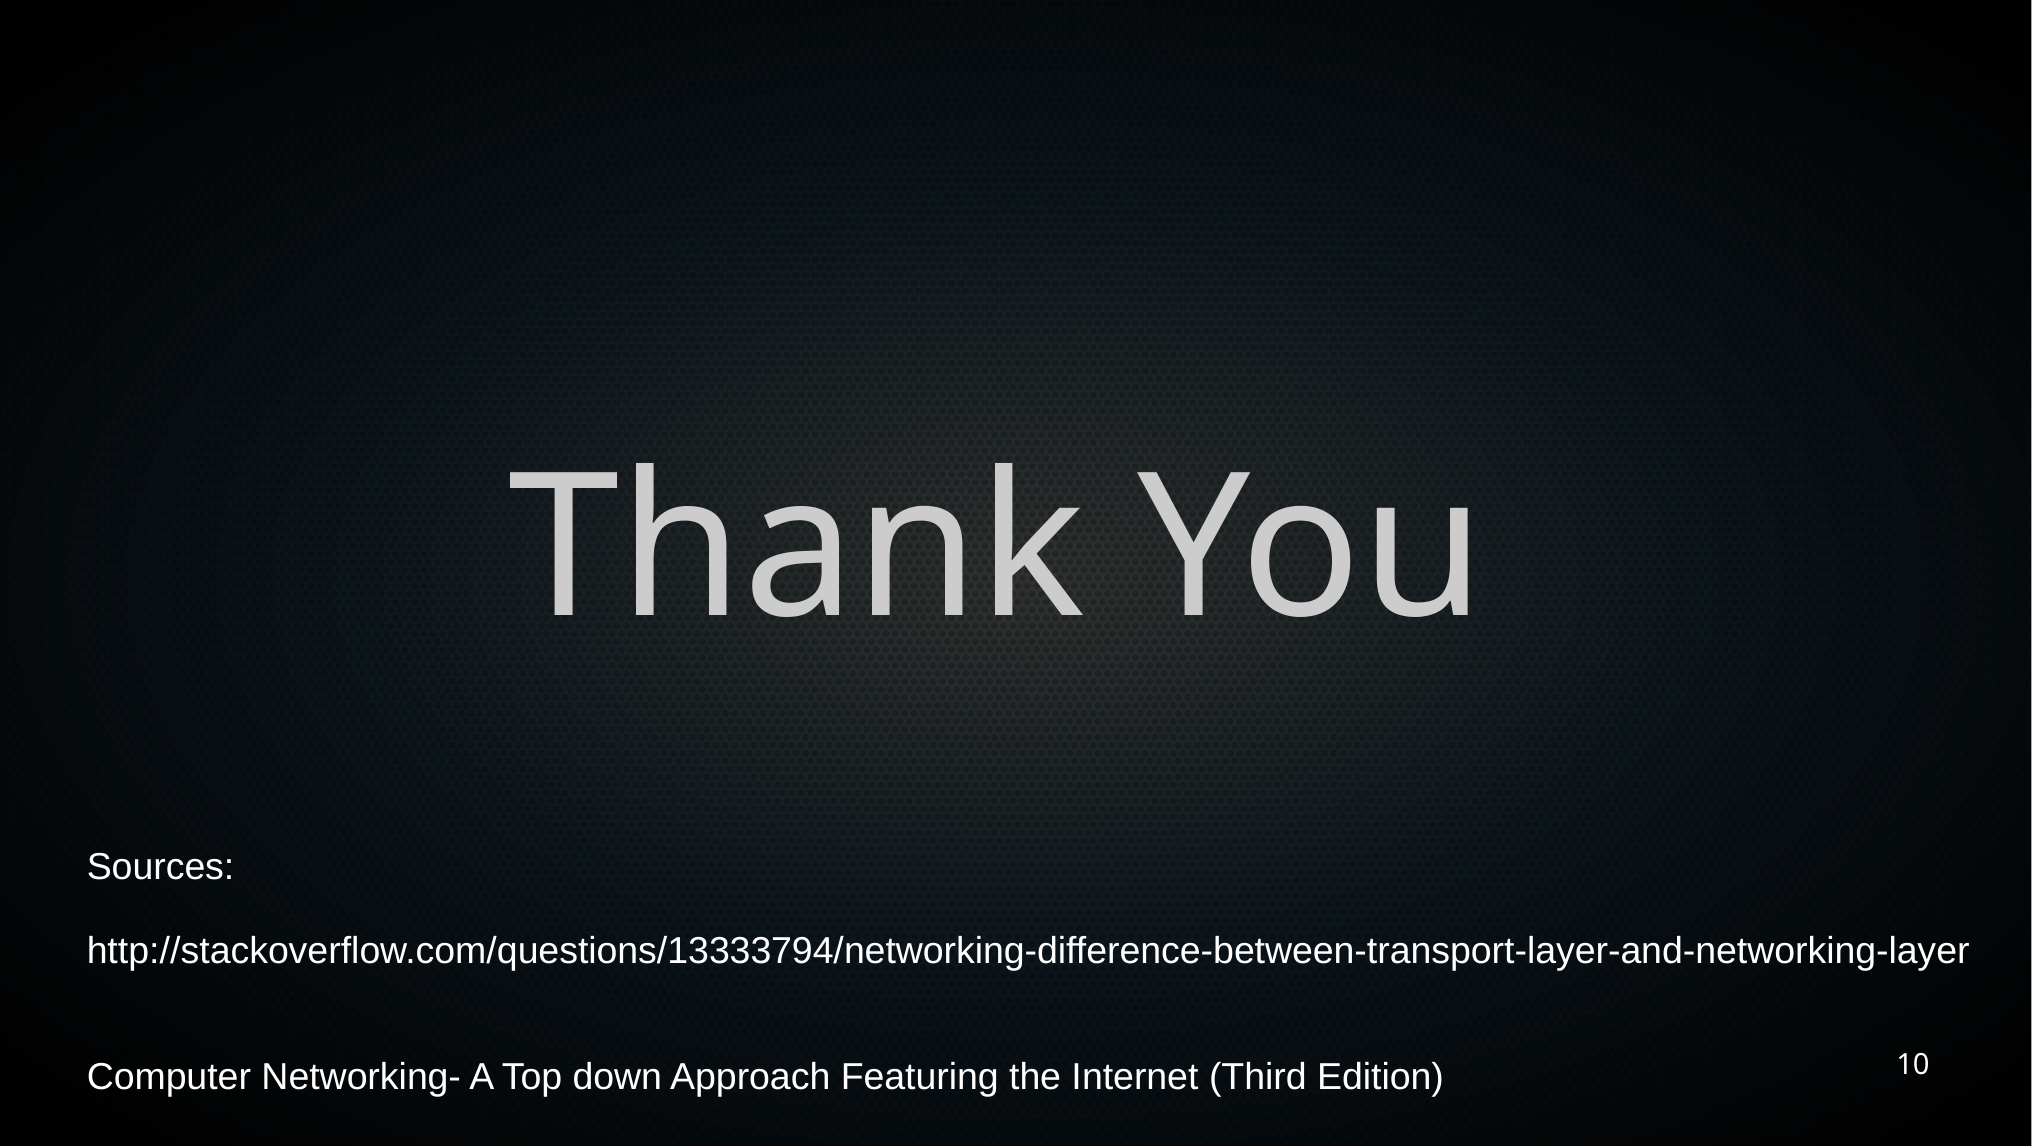

# Thank You
Sources:
 http://stackoverflow.com/questions/13333794/networking-difference-between-transport-layer-and-networking-layer
Computer Networking- A Top down Approach Featuring the Internet (Third Edition)
10